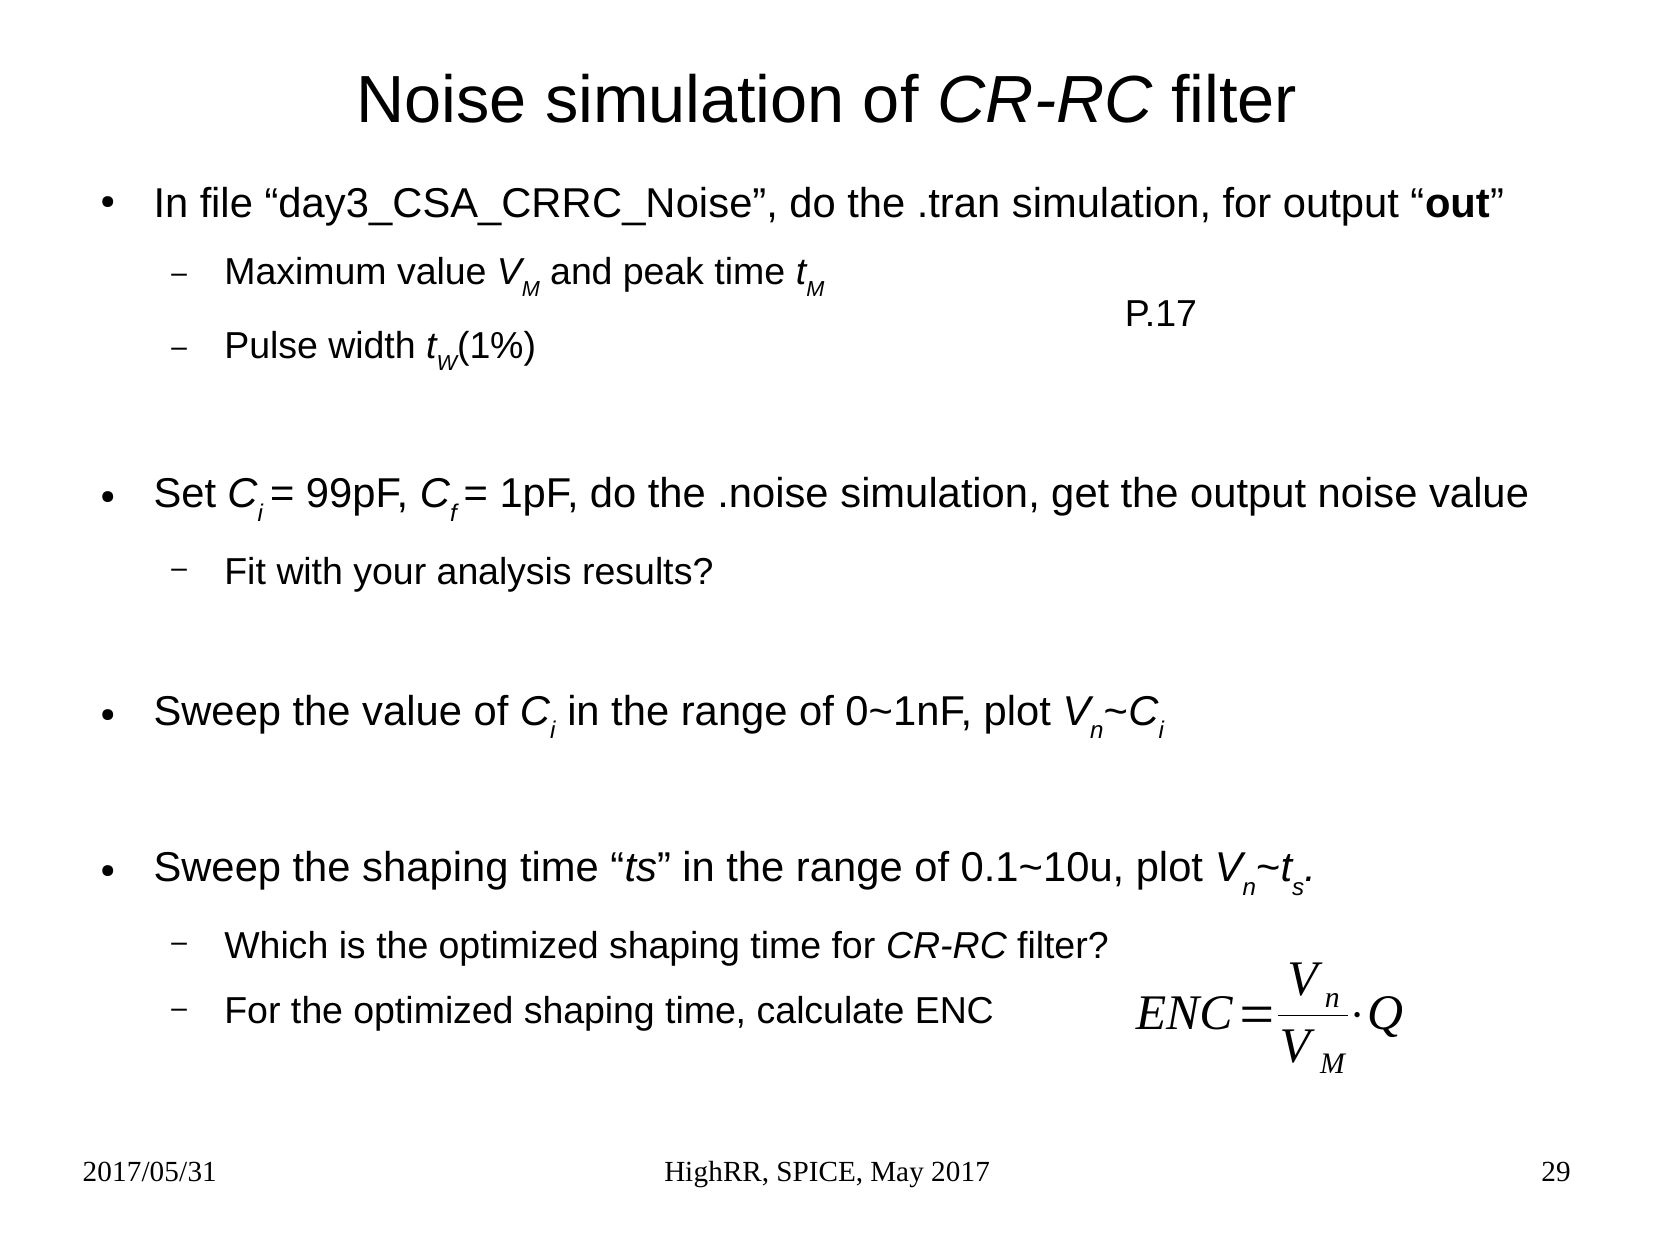

# Noise simulation of CR-RC filter
In file “day3_CSA_CRRC_Noise”, do the .tran simulation, for output “out”
Maximum value VM and peak time tM
Pulse width tW(1%)
Set Ci = 99pF, Cf = 1pF, do the .noise simulation, get the output noise value
Fit with your analysis results?
Sweep the value of Ci in the range of 0~1nF, plot Vn~Ci
Sweep the shaping time “ts” in the range of 0.1~10u, plot Vn~ts.
Which is the optimized shaping time for CR-RC filter?
For the optimized shaping time, calculate ENC
P.17
2017/05/31
HighRR, SPICE, May 2017
29